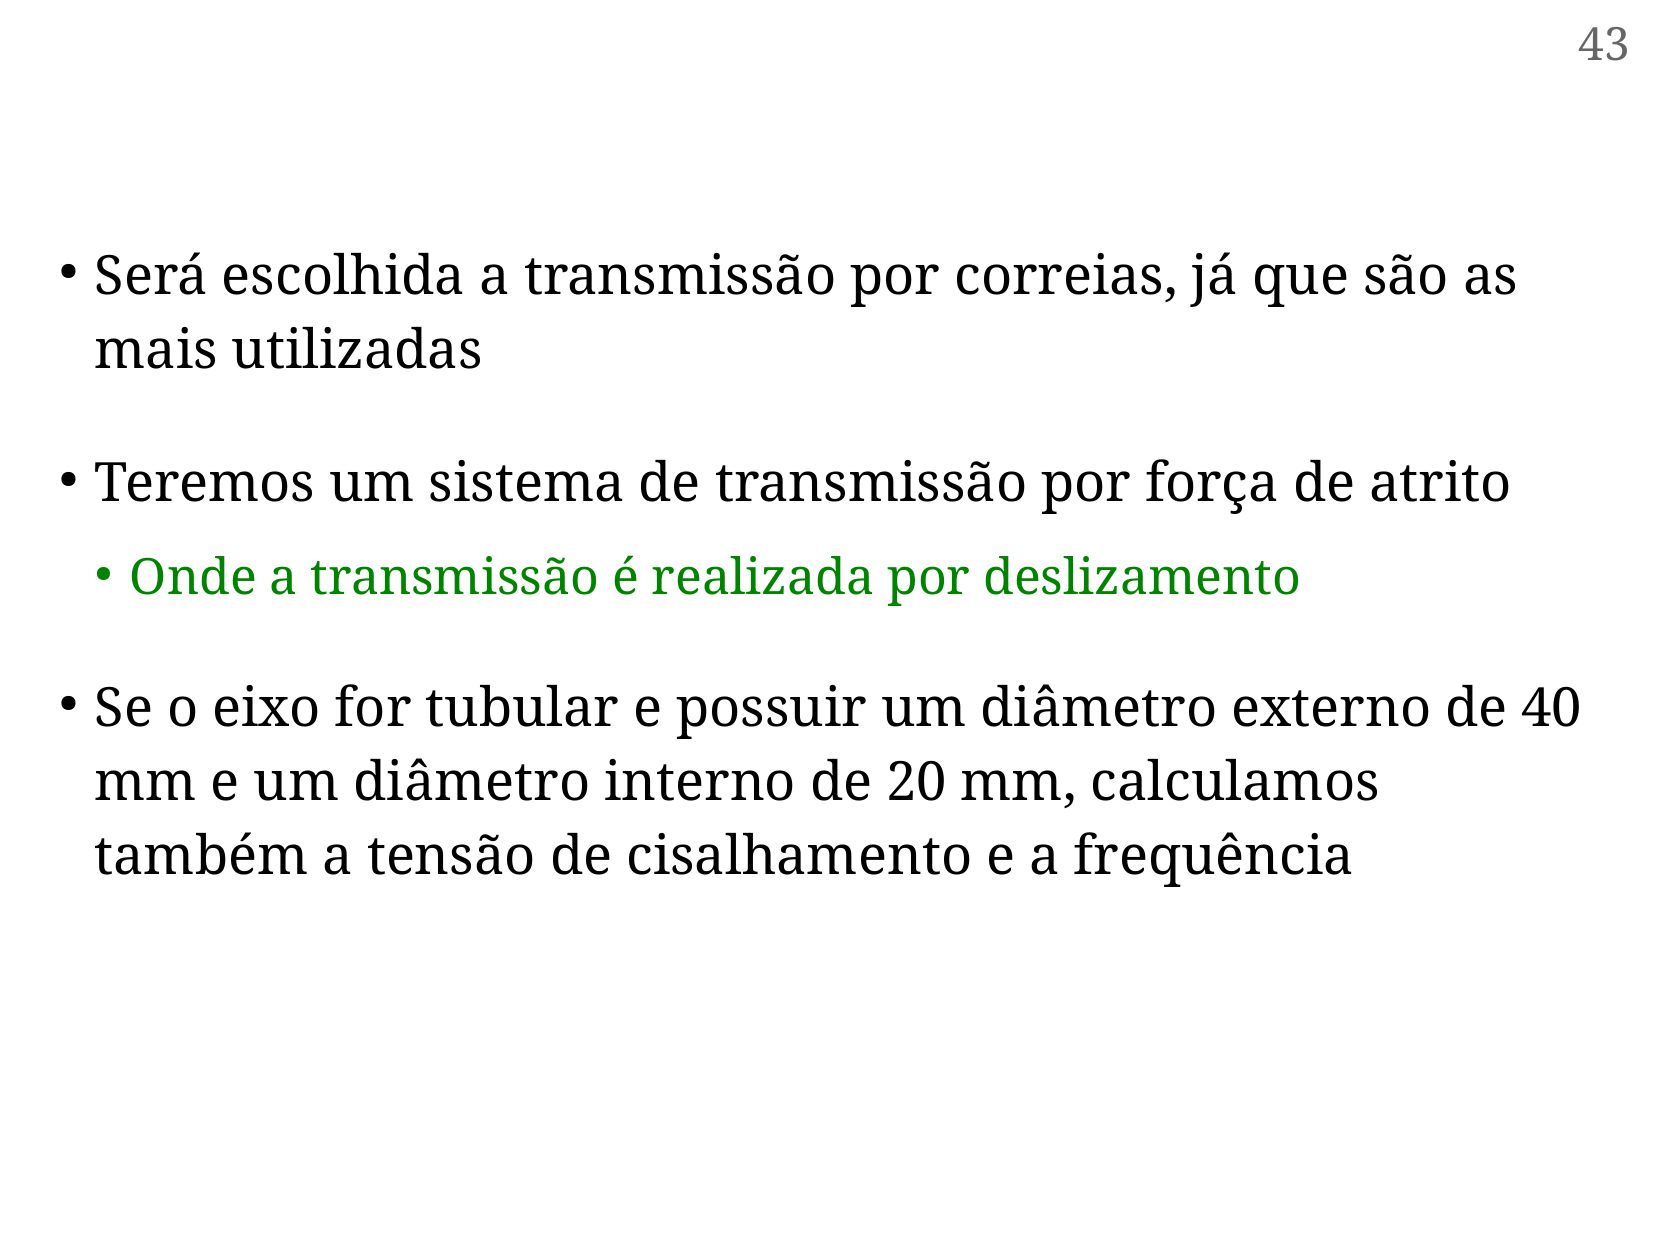

43
#
Será escolhida a transmissão por correias, já que são as mais utilizadas
Teremos um sistema de transmissão por força de atrito
Onde a transmissão é realizada por deslizamento
Se o eixo for tubular e possuir um diâmetro externo de 40 mm e um diâmetro interno de 20 mm, calculamos também a tensão de cisalhamento e a frequência